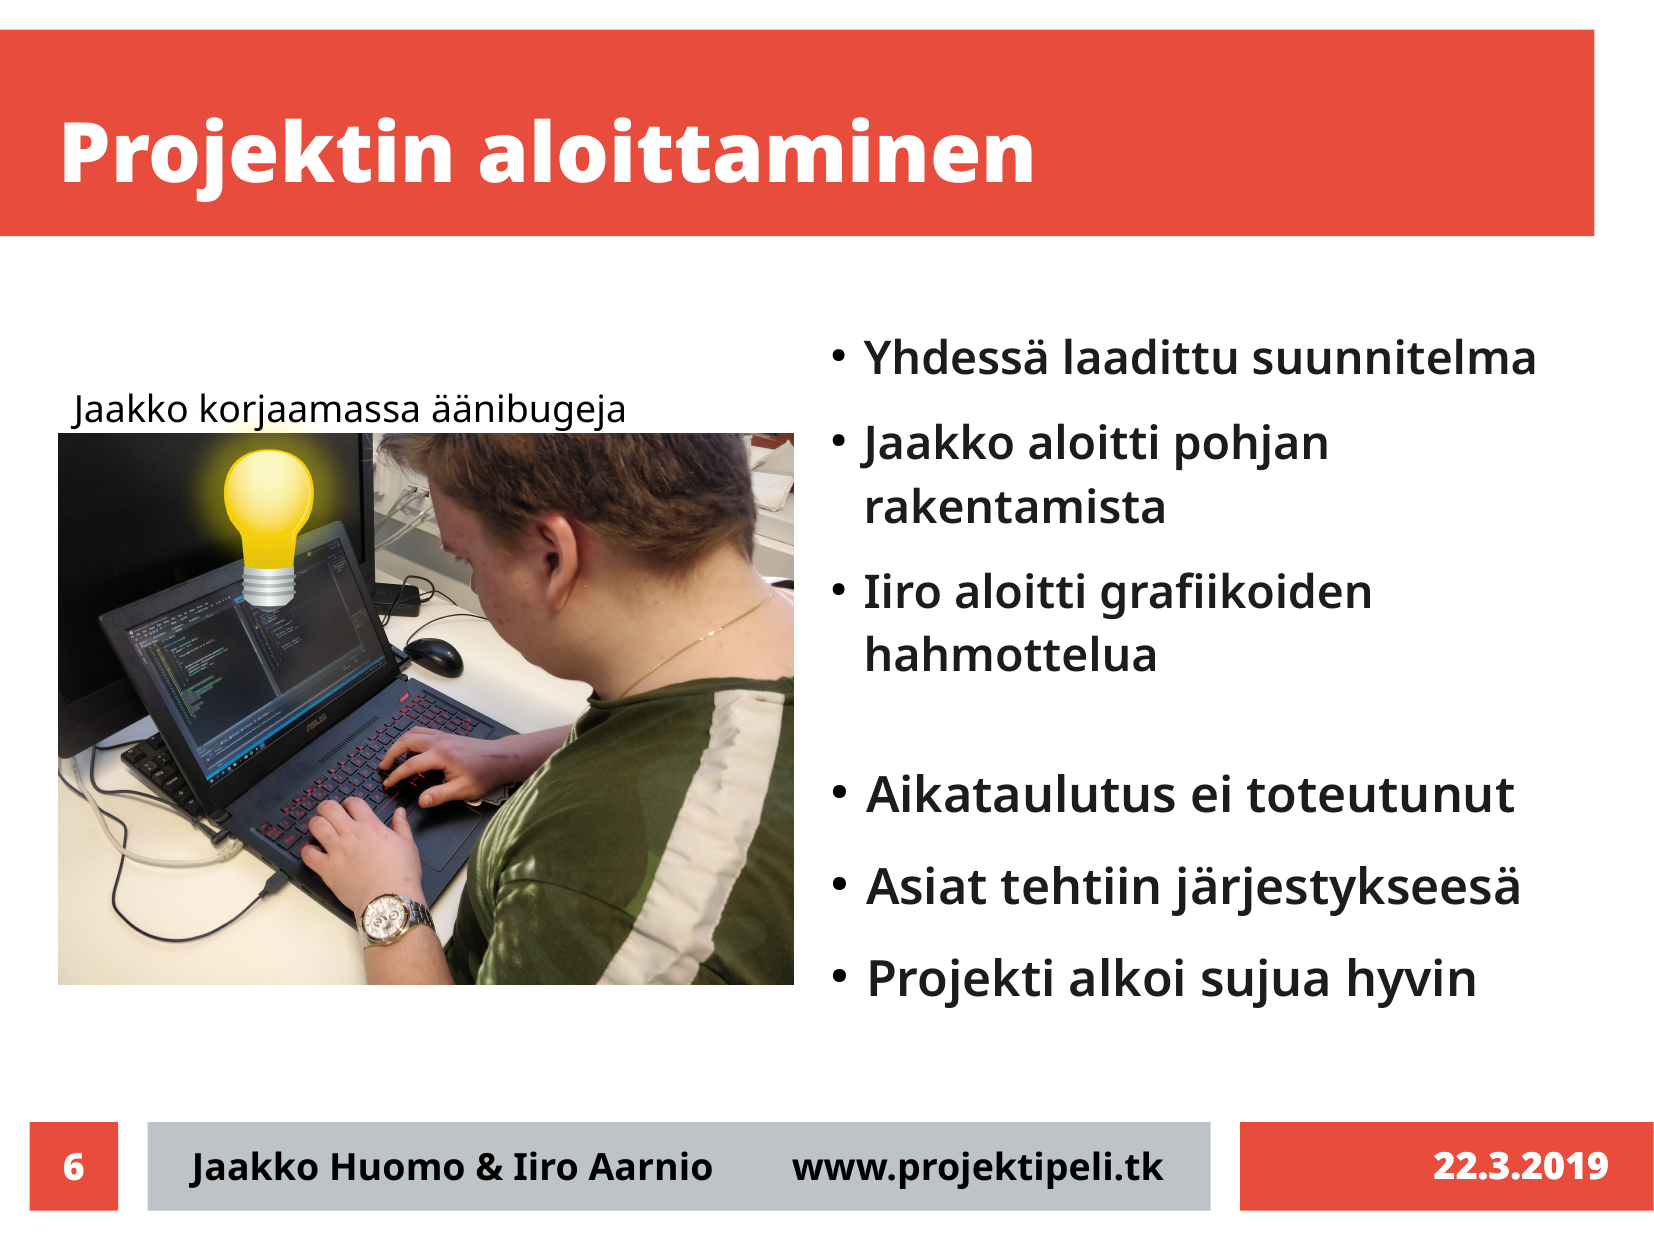

# Projektin aloittaminen
Yhdessä laadittu suunnitelma
Jaakko aloitti pohjan rakentamista
Iiro aloitti grafiikoiden hahmottelua
Jaakko korjaamassa äänibugeja
Aikataulutus ei toteutunut
Asiat tehtiin järjestykseesä
Projekti alkoi sujua hyvin
6